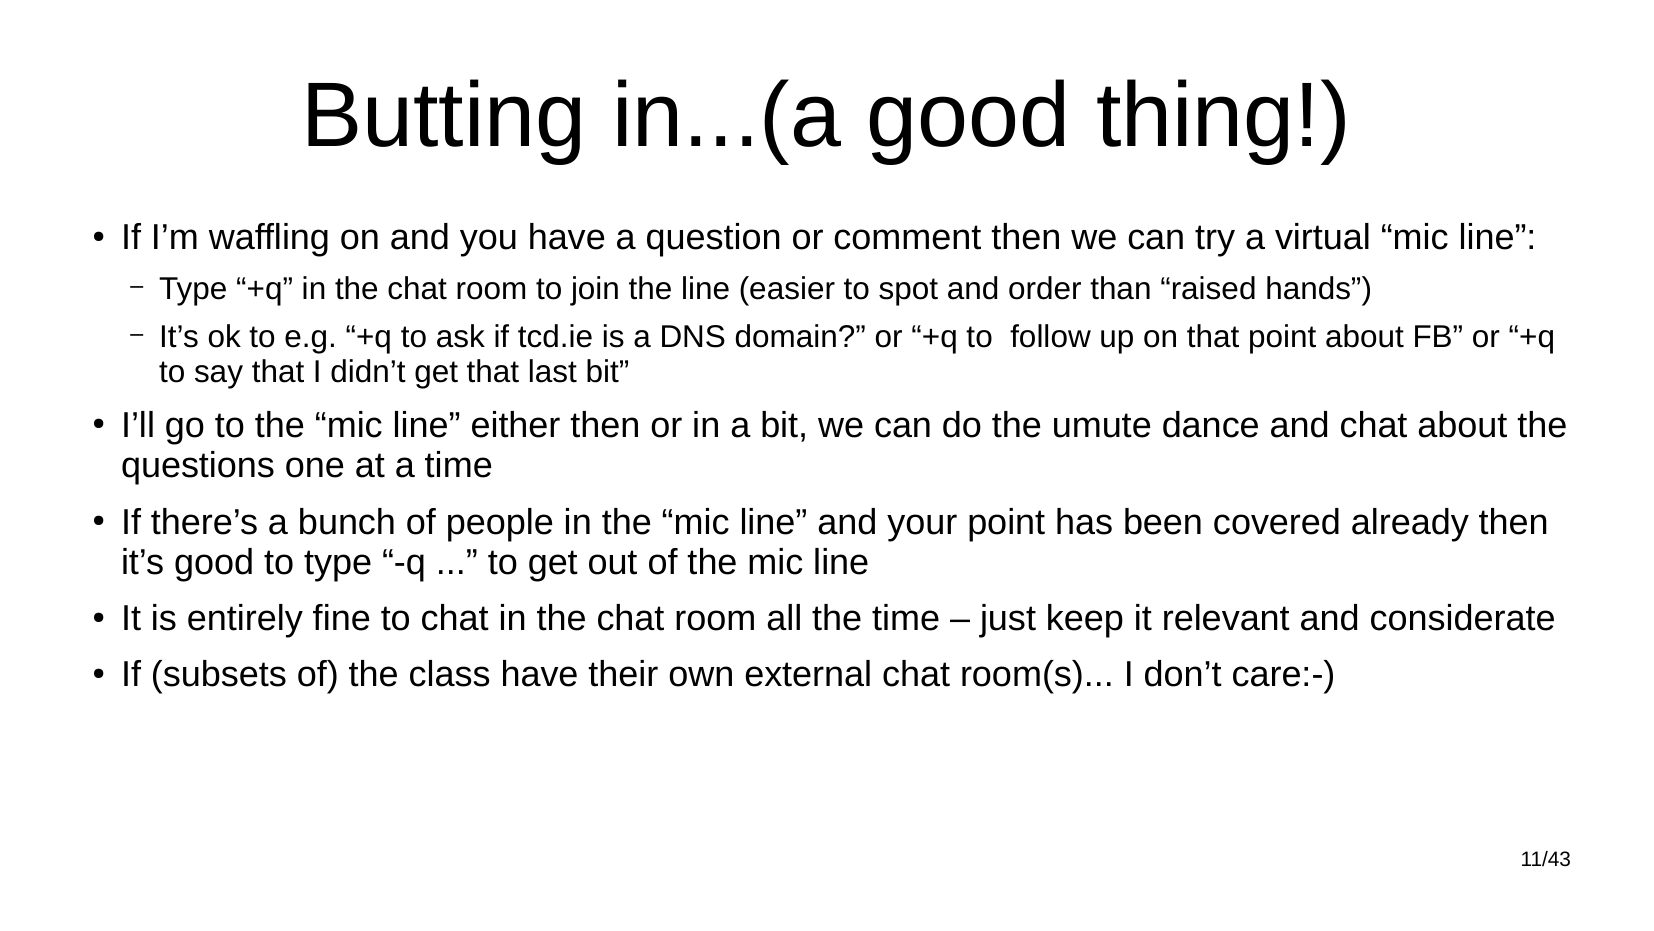

# Butting in...(a good thing!)
If I’m waffling on and you have a question or comment then we can try a virtual “mic line”:
Type “+q” in the chat room to join the line (easier to spot and order than “raised hands”)
It’s ok to e.g. “+q to ask if tcd.ie is a DNS domain?” or “+q to follow up on that point about FB” or “+q to say that I didn’t get that last bit”
I’ll go to the “mic line” either then or in a bit, we can do the umute dance and chat about the questions one at a time
If there’s a bunch of people in the “mic line” and your point has been covered already then it’s good to type “-q ...” to get out of the mic line
It is entirely fine to chat in the chat room all the time – just keep it relevant and considerate
If (subsets of) the class have their own external chat room(s)... I don’t care:-)
11